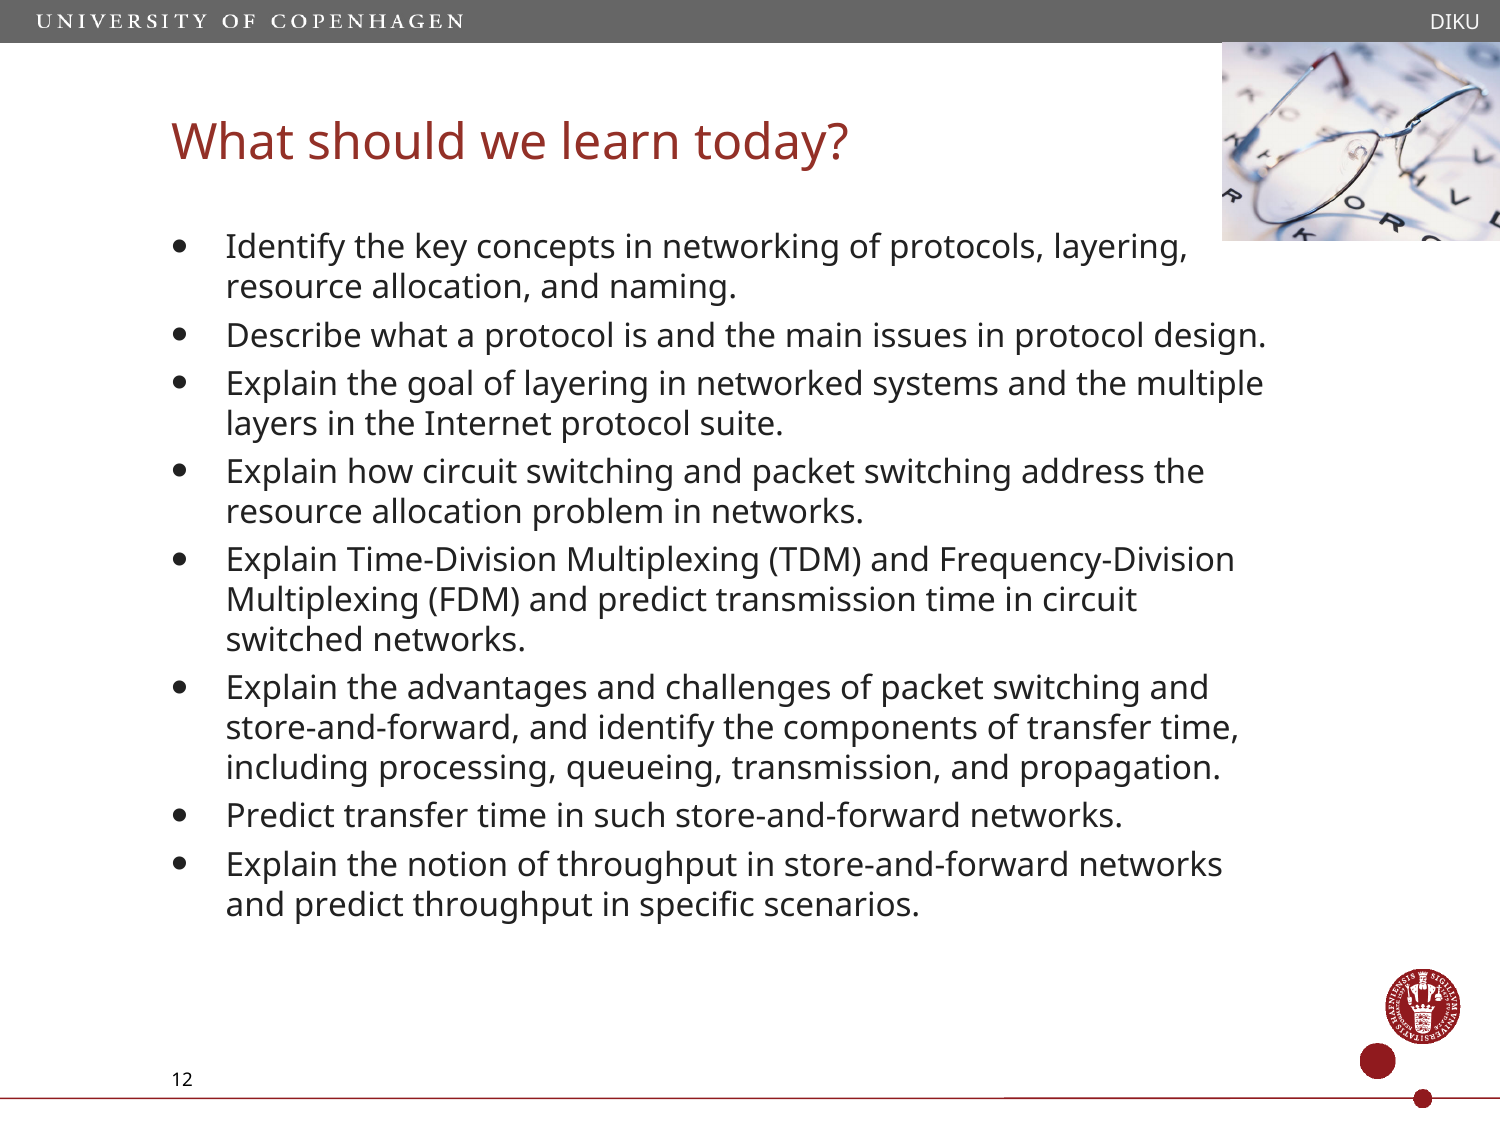

DIKU
What should we learn today?
Identify the key concepts in networking of protocols, layering, resource allocation, and naming.
Describe what a protocol is and the main issues in protocol design.
Explain the goal of layering in networked systems and the multiple layers in the Internet protocol suite.
Explain how circuit switching and packet switching address the resource allocation problem in networks.
Explain Time-Division Multiplexing (TDM) and Frequency-Division Multiplexing (FDM) and predict transmission time in circuit switched networks.
Explain the advantages and challenges of packet switching and store-and-forward, and identify the components of transfer time, including processing, queueing, transmission, and propagation.
Predict transfer time in such store-and-forward networks.
Explain the notion of throughput in store-and-forward networks and predict throughput in specific scenarios.